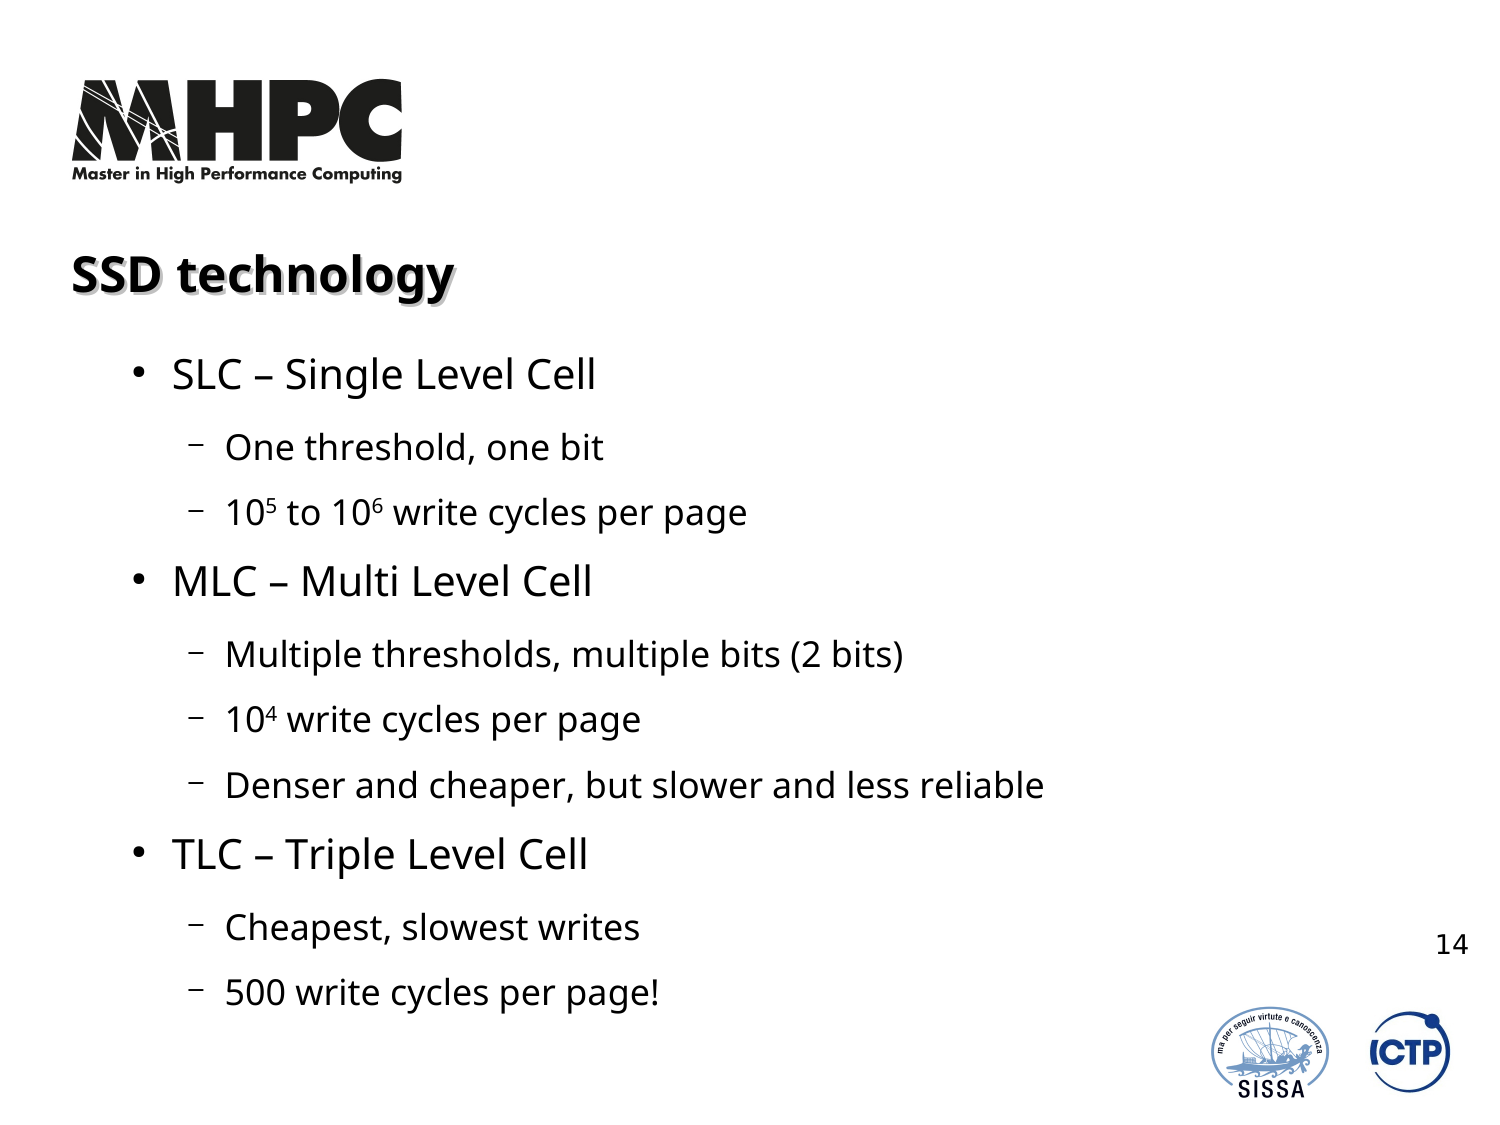

# SSD technology
SLC – Single Level Cell
One threshold, one bit
105 to 106 write cycles per page
MLC – Multi Level Cell
Multiple thresholds, multiple bits (2 bits)
104 write cycles per page
Denser and cheaper, but slower and less reliable
TLC – Triple Level Cell
Cheapest, slowest writes
500 write cycles per page!
14